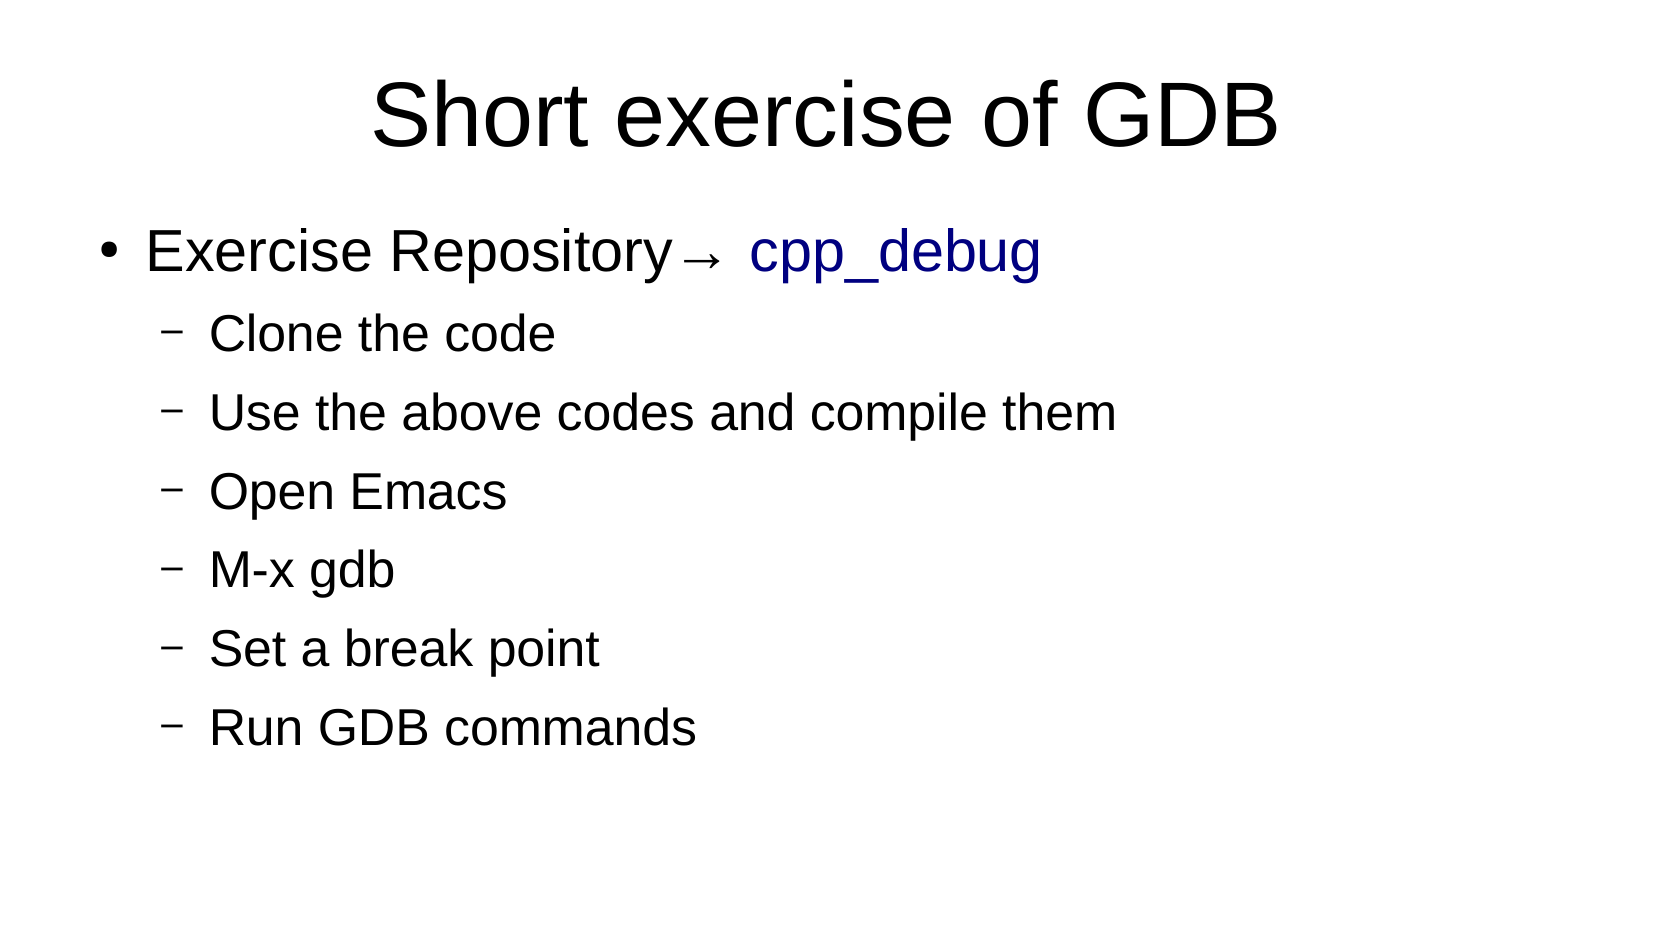

# Short exercise of GDB
Exercise Repository→ cpp_debug
Clone the code
Use the above codes and compile them
Open Emacs
M-x gdb
Set a break point
Run GDB commands